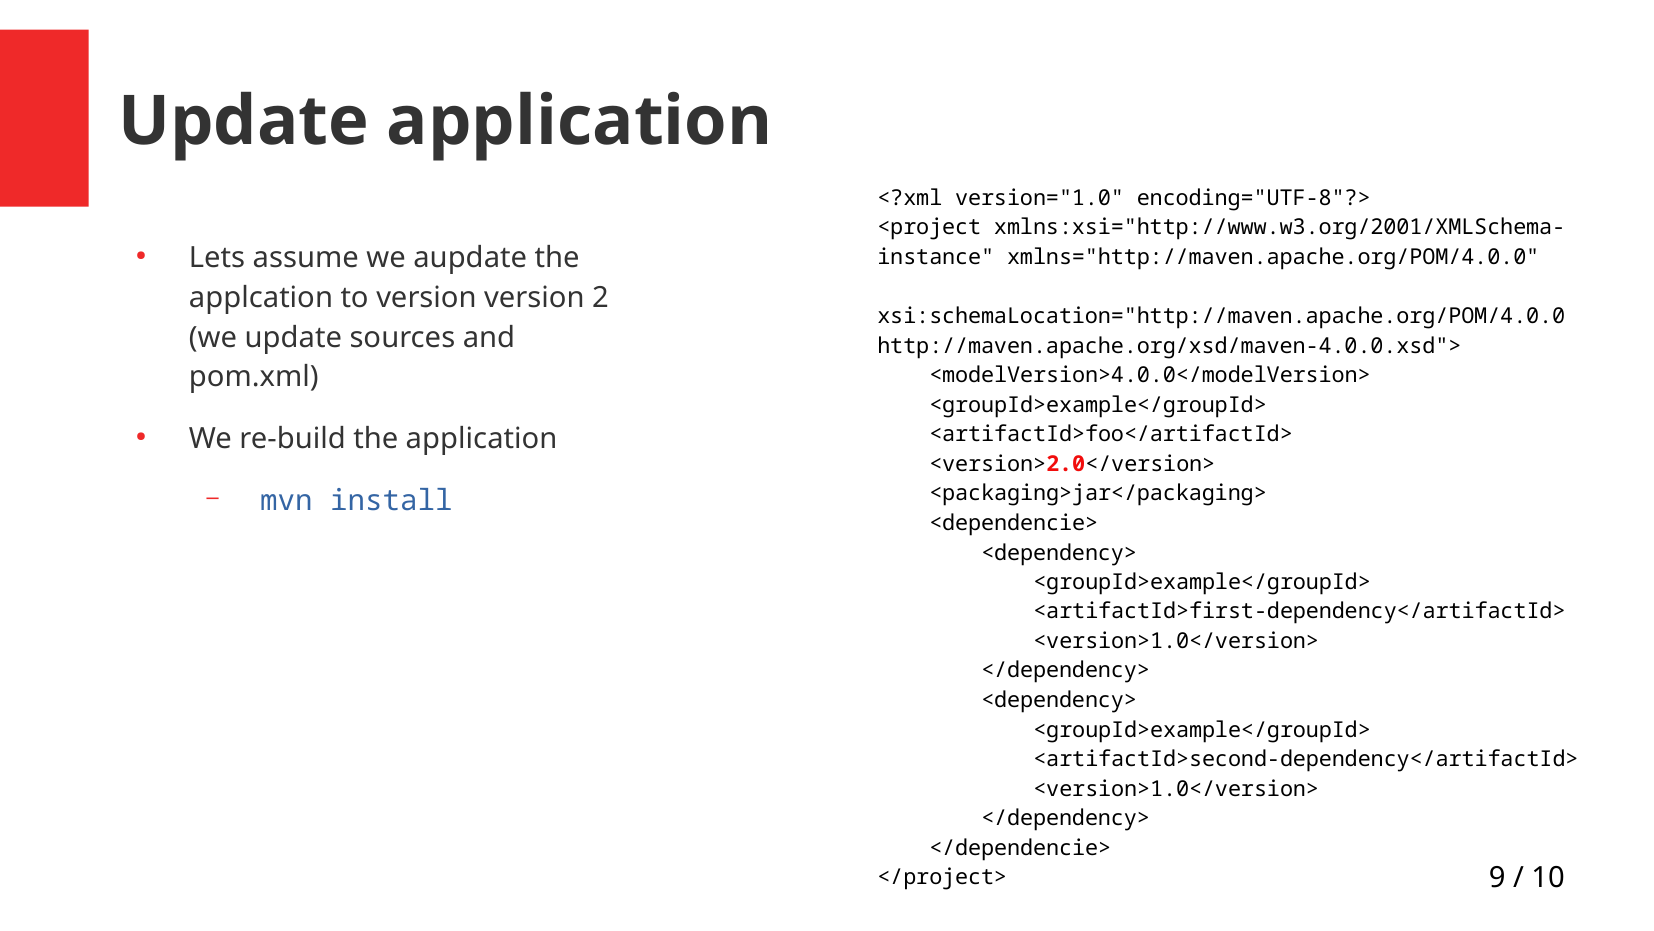

# Update application
<?xml version="1.0" encoding="UTF-8"?>
<project xmlns:xsi="http://www.w3.org/2001/XMLSchema-instance" xmlns="http://maven.apache.org/POM/4.0.0"
 xsi:schemaLocation="http://maven.apache.org/POM/4.0.0 http://maven.apache.org/xsd/maven-4.0.0.xsd">
 <modelVersion>4.0.0</modelVersion>
 <groupId>example</groupId>
 <artifactId>foo</artifactId>
 <version>2.0</version>
 <packaging>jar</packaging>
 <dependencie>
 <dependency>
 <groupId>example</groupId>
 <artifactId>first-dependency</artifactId>
 <version>1.0</version>
 </dependency>
 <dependency>
 <groupId>example</groupId>
 <artifactId>second-dependency</artifactId>
 <version>1.0</version>
 </dependency>
 </dependencie>
</project>
Lets assume we aupdate the applcation to version version 2 (we update sources and pom.xml)
We re-build the application
mvn install
9